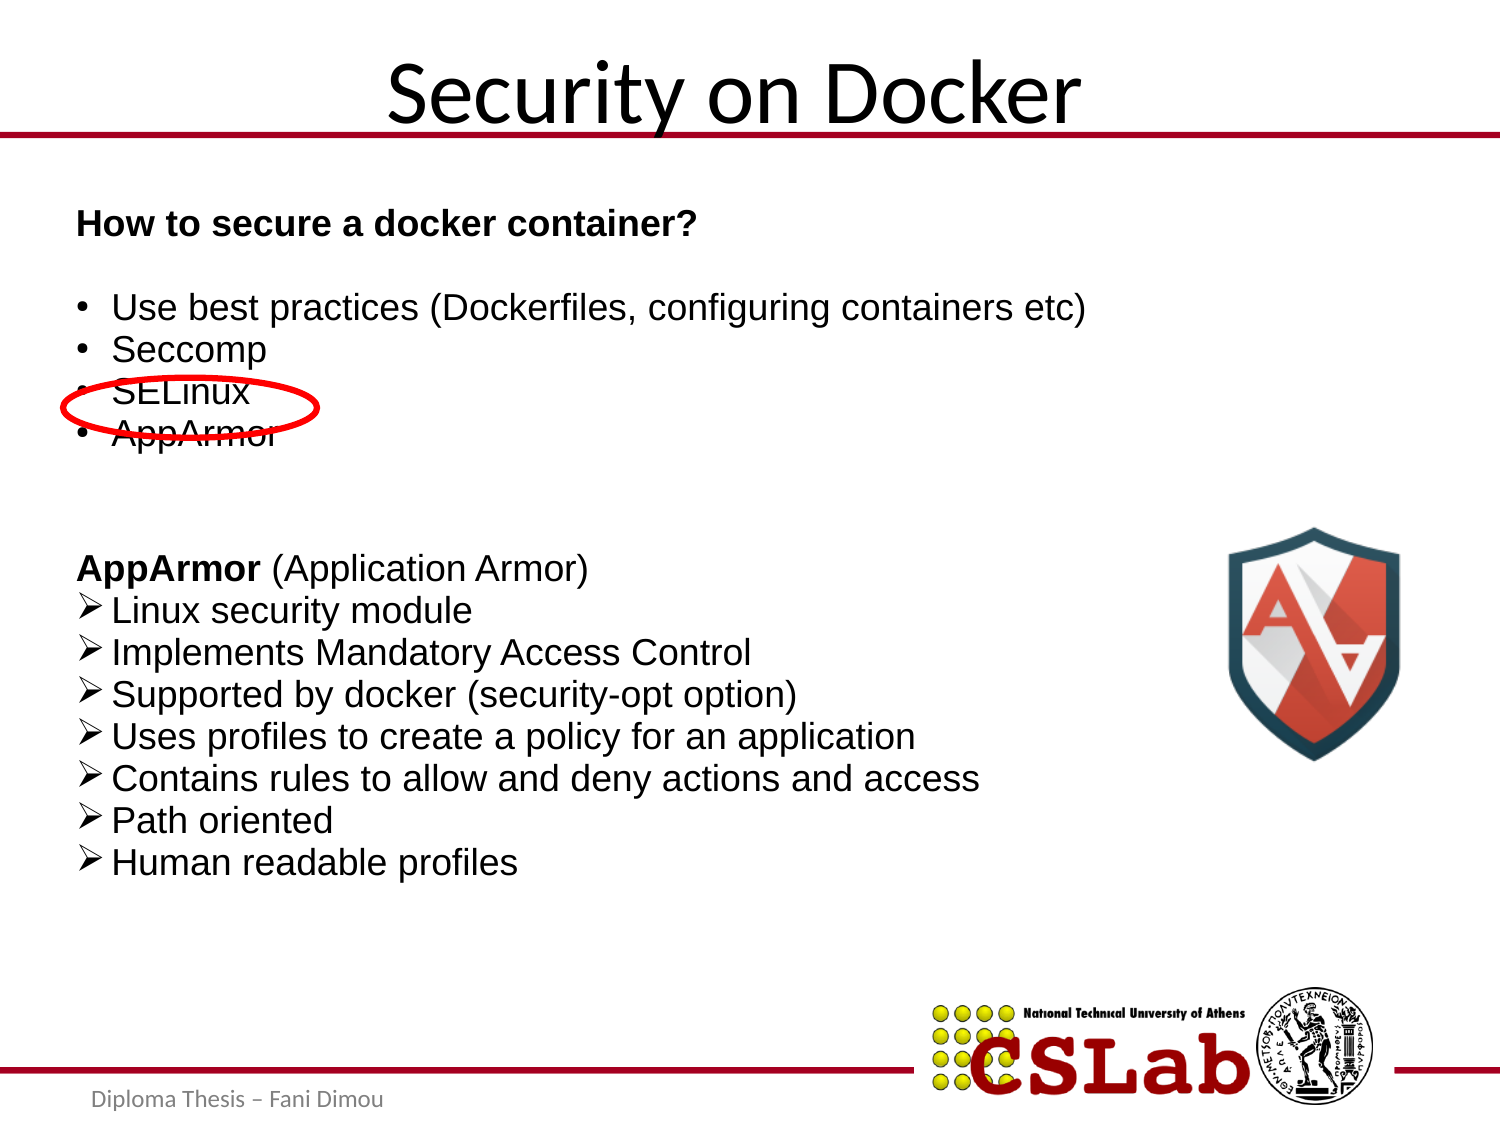

Security on Docker
How to secure a docker container?
Use best practices (Dockerfiles, configuring containers etc)
Seccomp
SELinux
AppArmor
AppArmor (Application Armor)
Linux security module
Implements Mandatory Access Control
Supported by docker (security-opt option)
Uses profiles to create a policy for an application
Contains rules to allow and deny actions and access
Path oriented
Human readable profiles